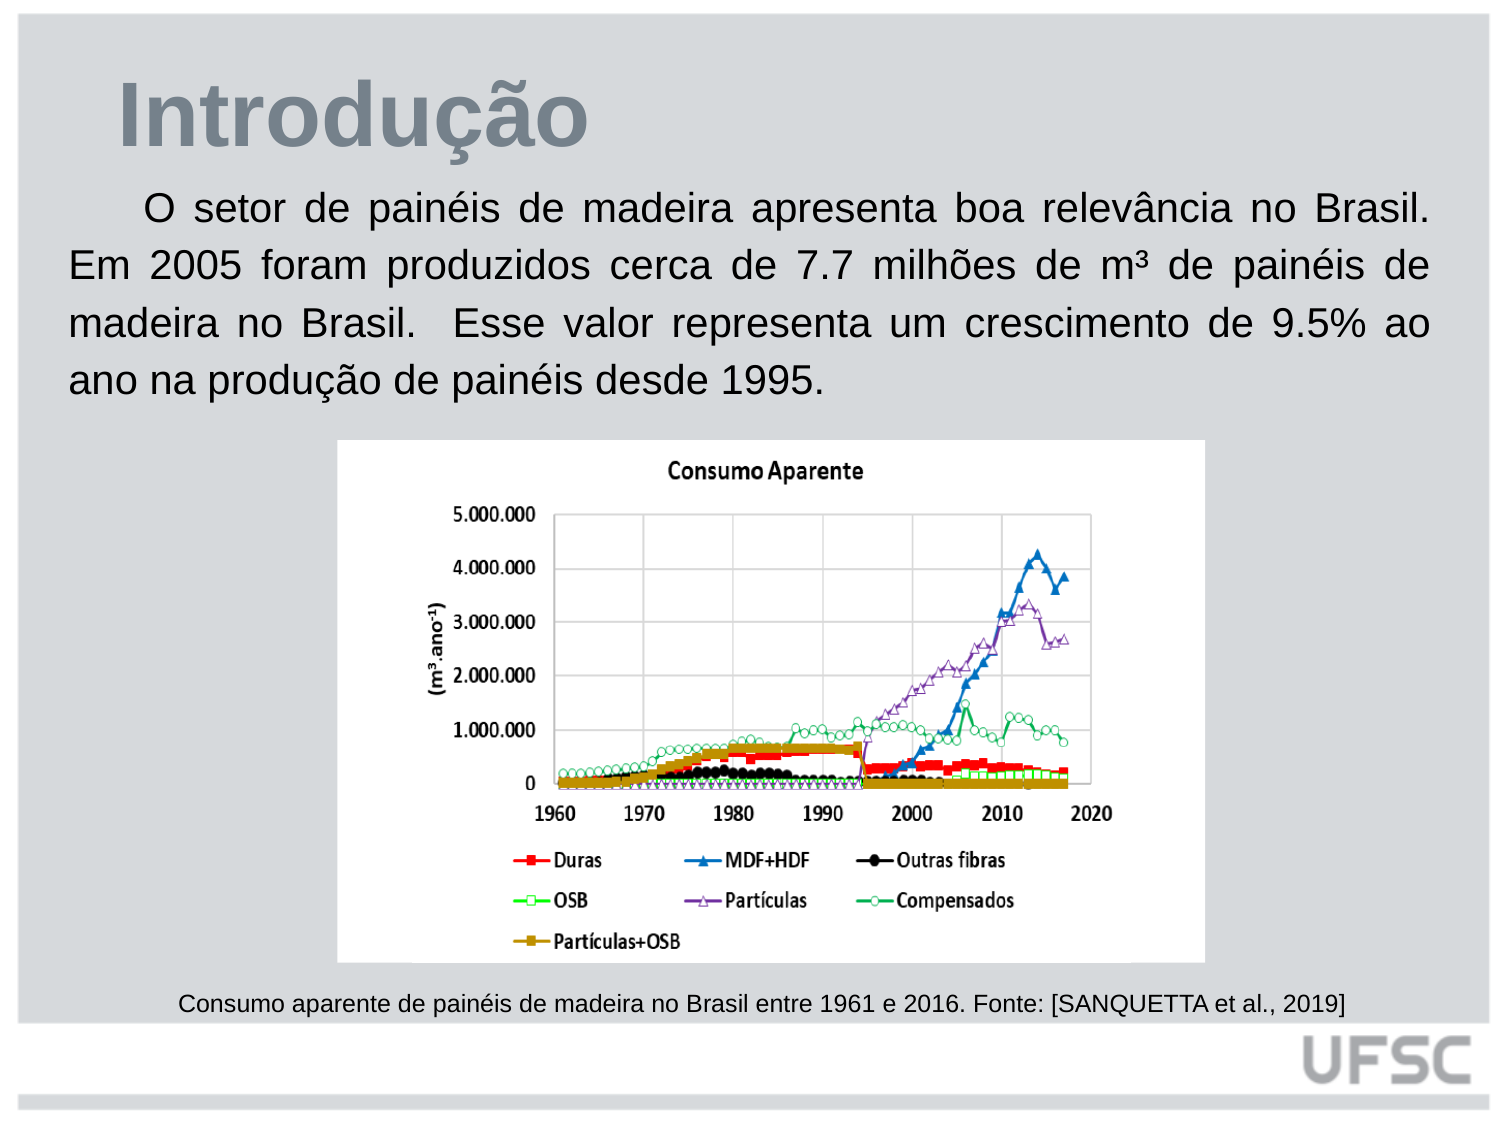

Introdução
	O setor de painéis de madeira apresenta boa relevância no Brasil. Em 2005 foram produzidos cerca de 7.7 milhões de m³ de painéis de madeira no Brasil. Esse valor representa um crescimento de 9.5% ao ano na produção de painéis desde 1995.
Consumo aparente de painéis de madeira no Brasil entre 1961 e 2016. Fonte: [SANQUETTA et al., 2019]